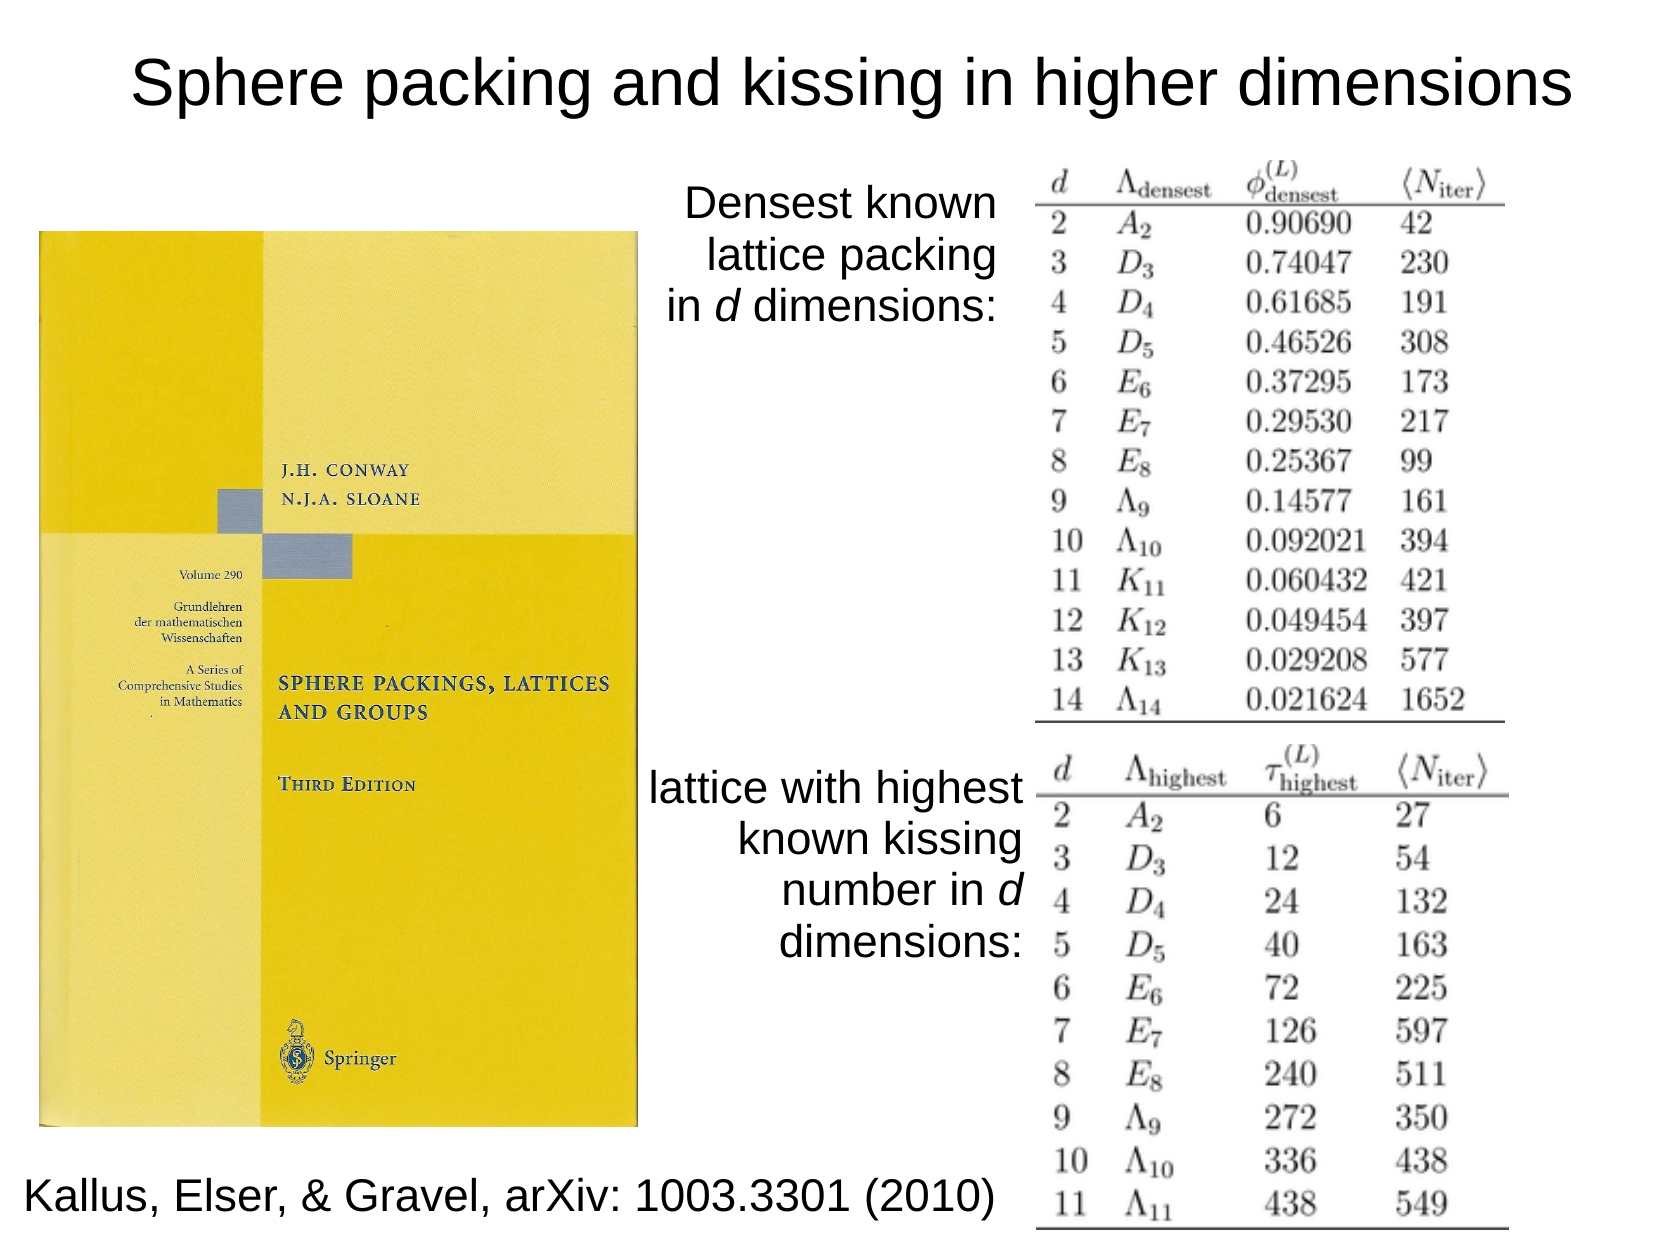

Sphere packing and kissing in higher dimensions
Densest known
lattice packing
in d dimensions:
lattice with highest
known kissing
number in d
dimensions:
Kallus, Elser, & Gravel, arXiv: 1003.3301 (2010)